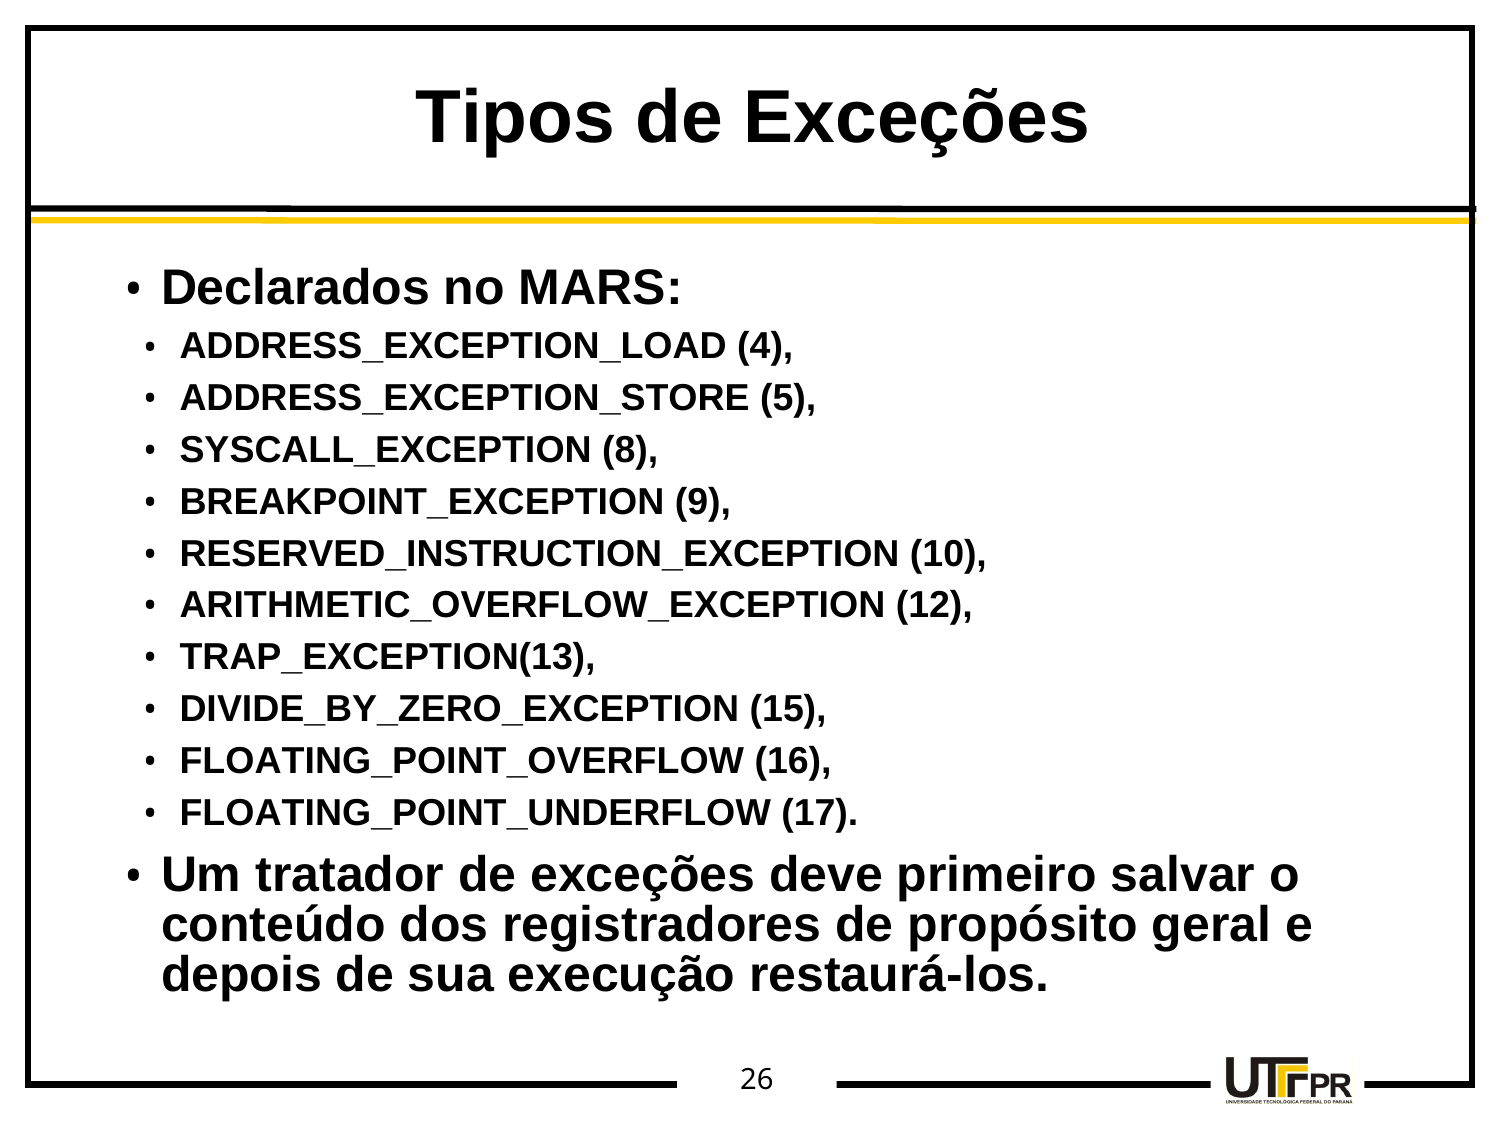

# Tipos de Exceções
Declarados no MARS:
ADDRESS_EXCEPTION_LOAD (4),
ADDRESS_EXCEPTION_STORE (5),
SYSCALL_EXCEPTION (8),
BREAKPOINT_EXCEPTION (9),
RESERVED_INSTRUCTION_EXCEPTION (10),
ARITHMETIC_OVERFLOW_EXCEPTION (12),
TRAP_EXCEPTION(13),
DIVIDE_BY_ZERO_EXCEPTION (15),
FLOATING_POINT_OVERFLOW (16),
FLOATING_POINT_UNDERFLOW (17).
Um tratador de exceções deve primeiro salvar o conteúdo dos registradores de propósito geral e depois de sua execução restaurá-los.